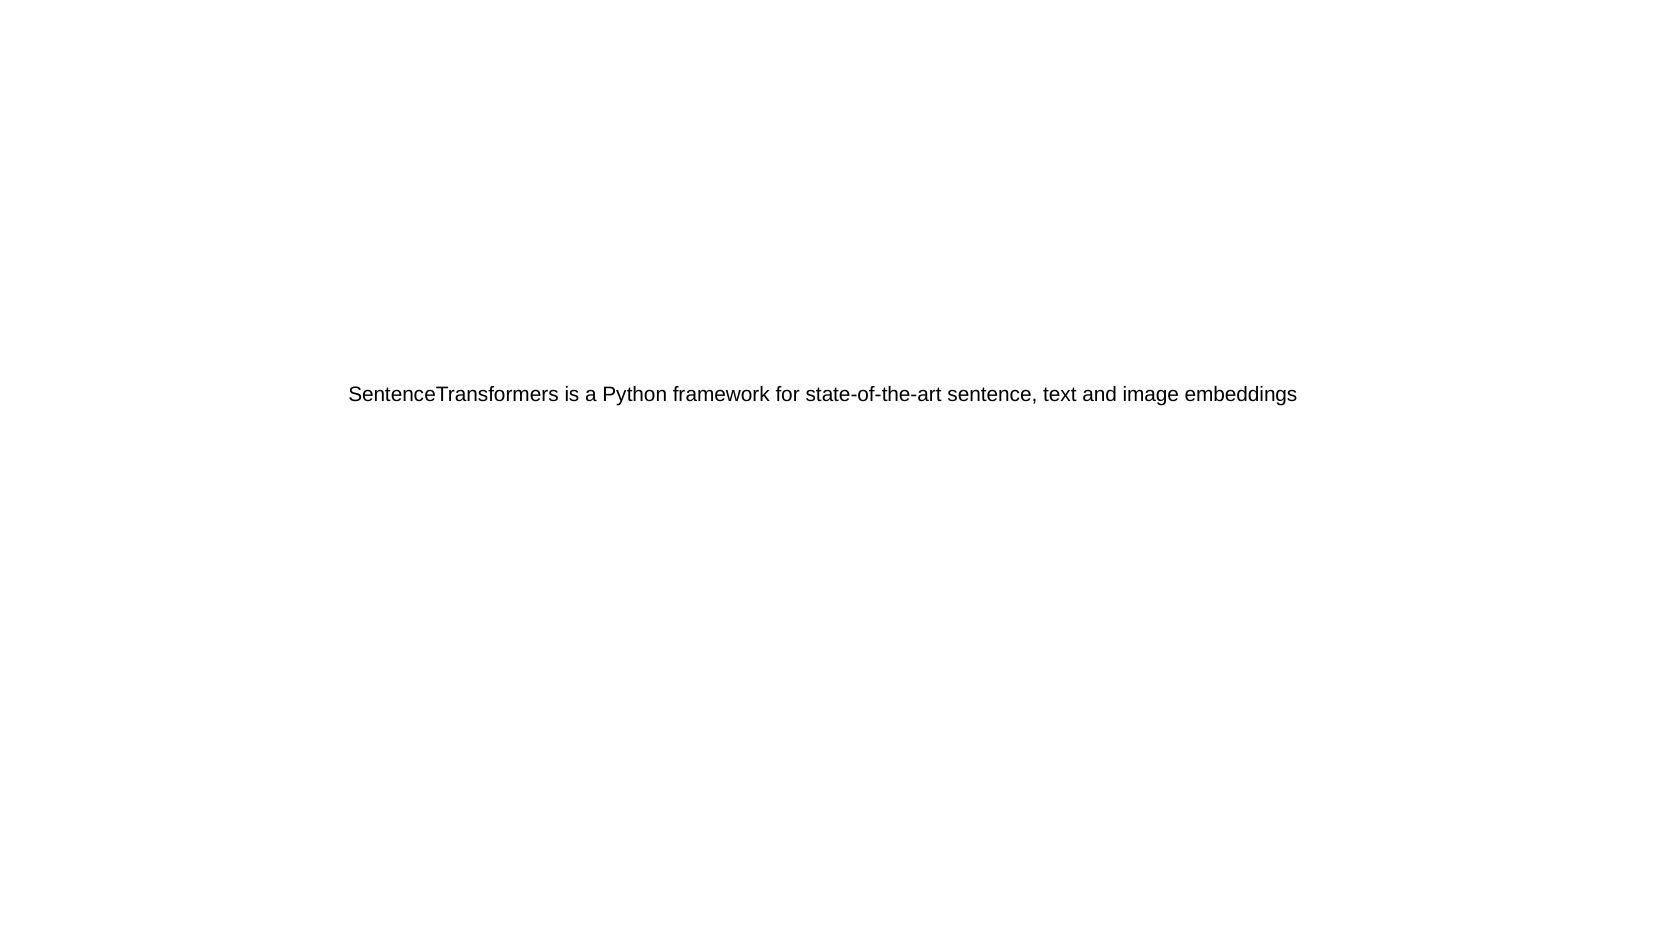

SentenceTransformers is a Python framework for state-of-the-art sentence, text and image embeddings